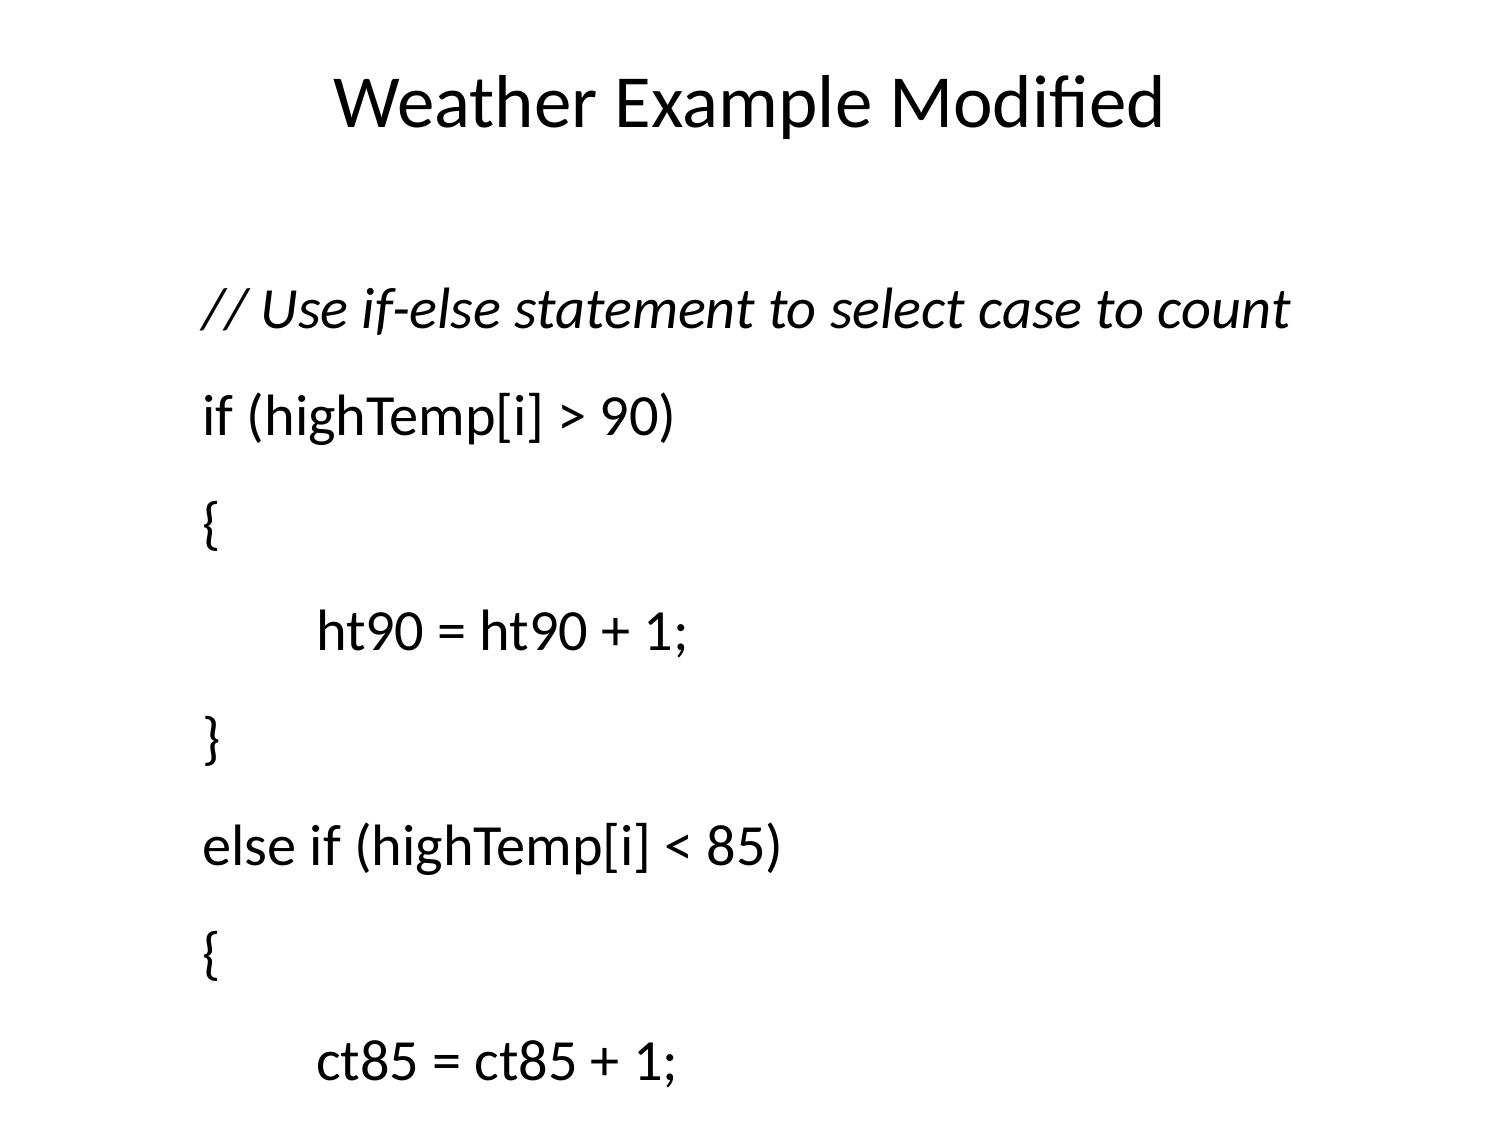

# Weather Example Modified
	 	// Use if-else statement to select case to count
		if (highTemp[i] > 90)
		{
				ht90 = ht90 + 1;
		}
		else if (highTemp[i] < 85)
		{
				ct85 = ct85 + 1;
		}